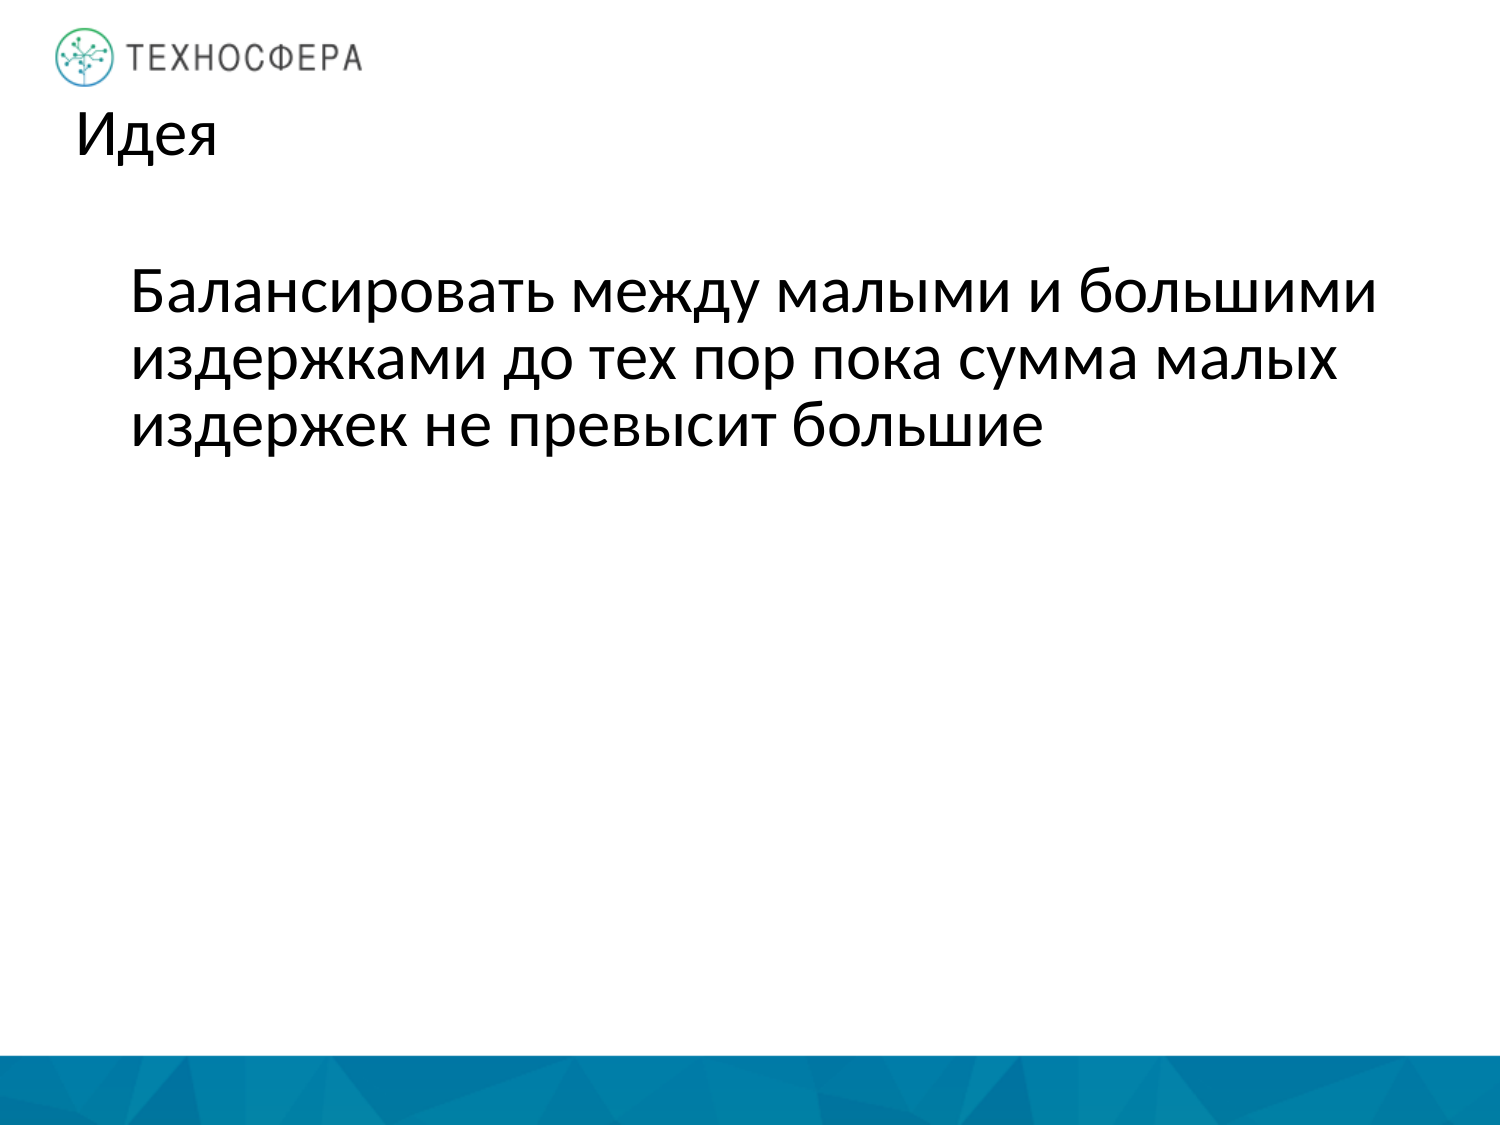

# Идея
Балансировать между малыми и большими издержками до тех пор пока сумма малых издержек не превысит большие